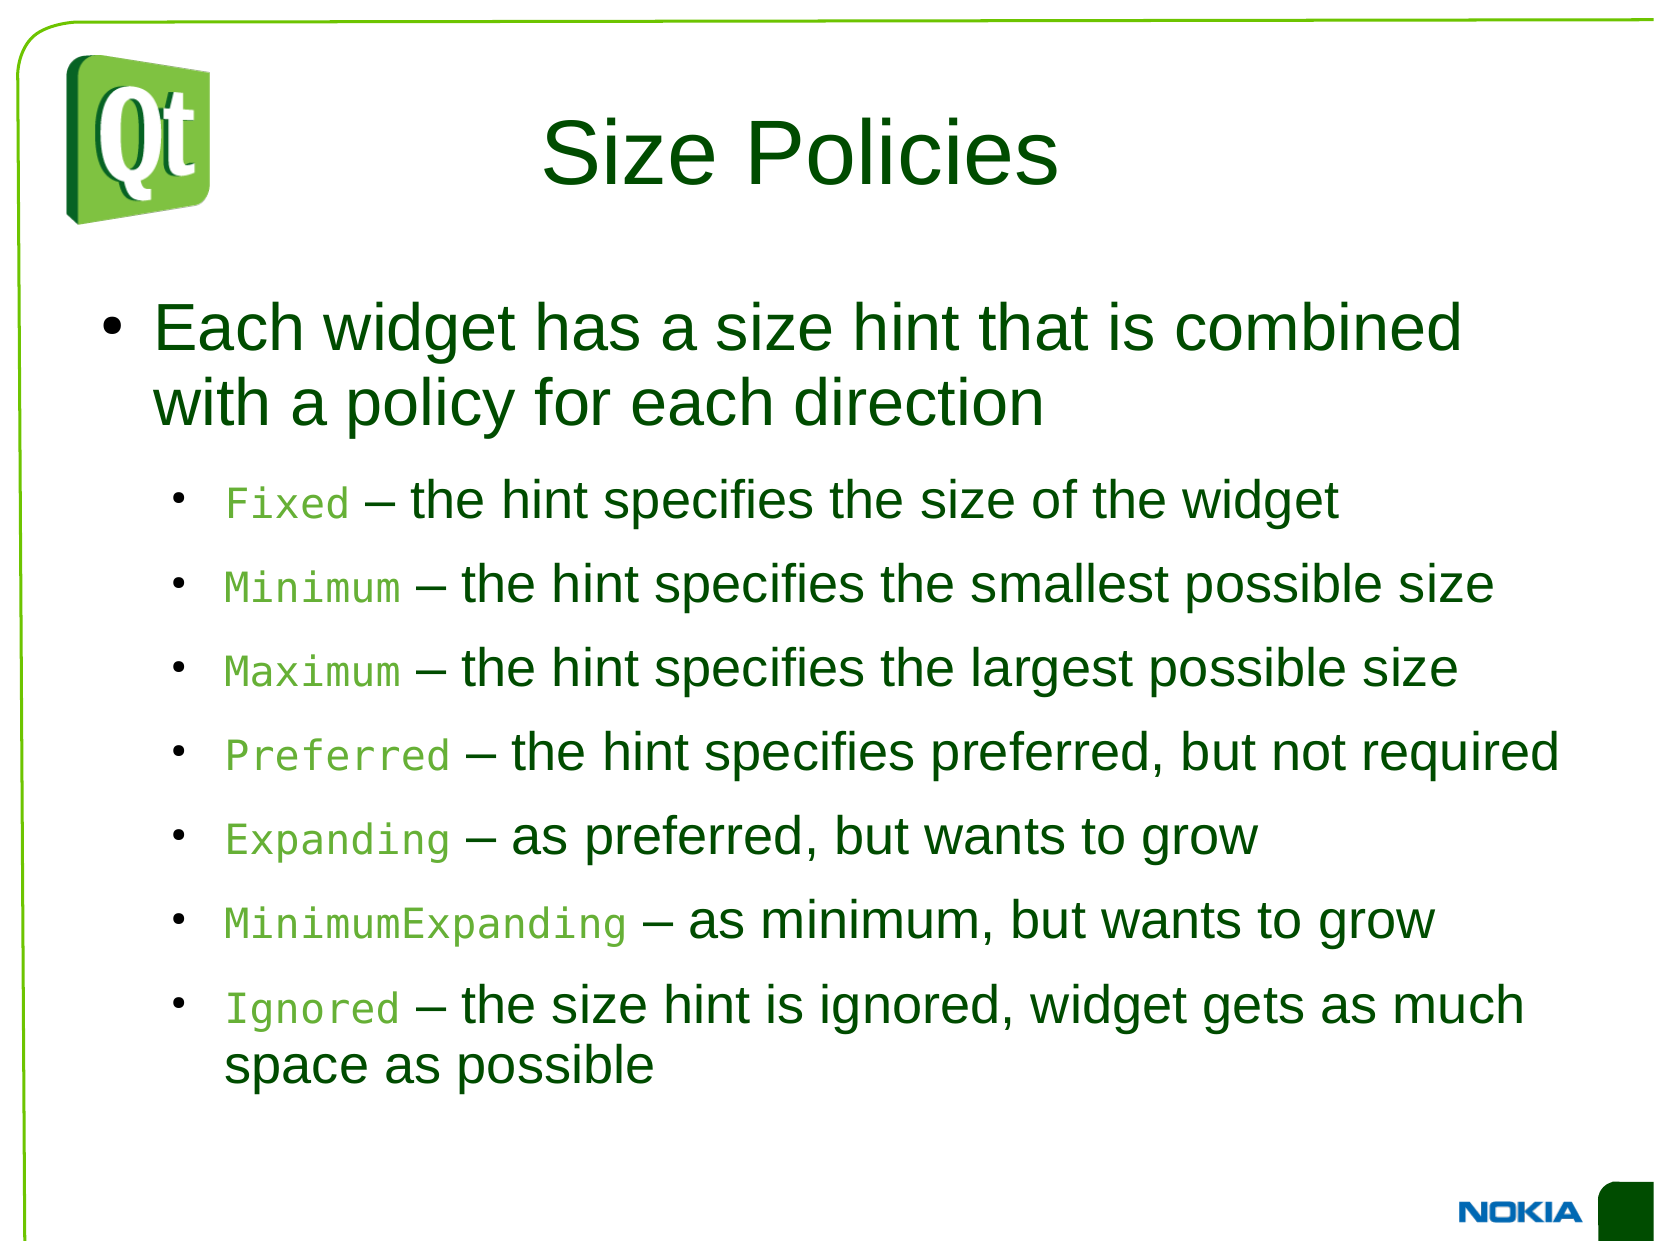

# Size Policies
Each widget has a size hint that is combined
with a policy for each direction
Fixed – the hint specifies the size of the widget
Minimum – the hint specifies the smallest possible size
Maximum – the hint specifies the largest possible size
Preferred – the hint specifies preferred, but not required
Expanding – as preferred, but wants to grow
MinimumExpanding – as minimum, but wants to grow
Ignored – the size hint is ignored, widget gets as much space as possible